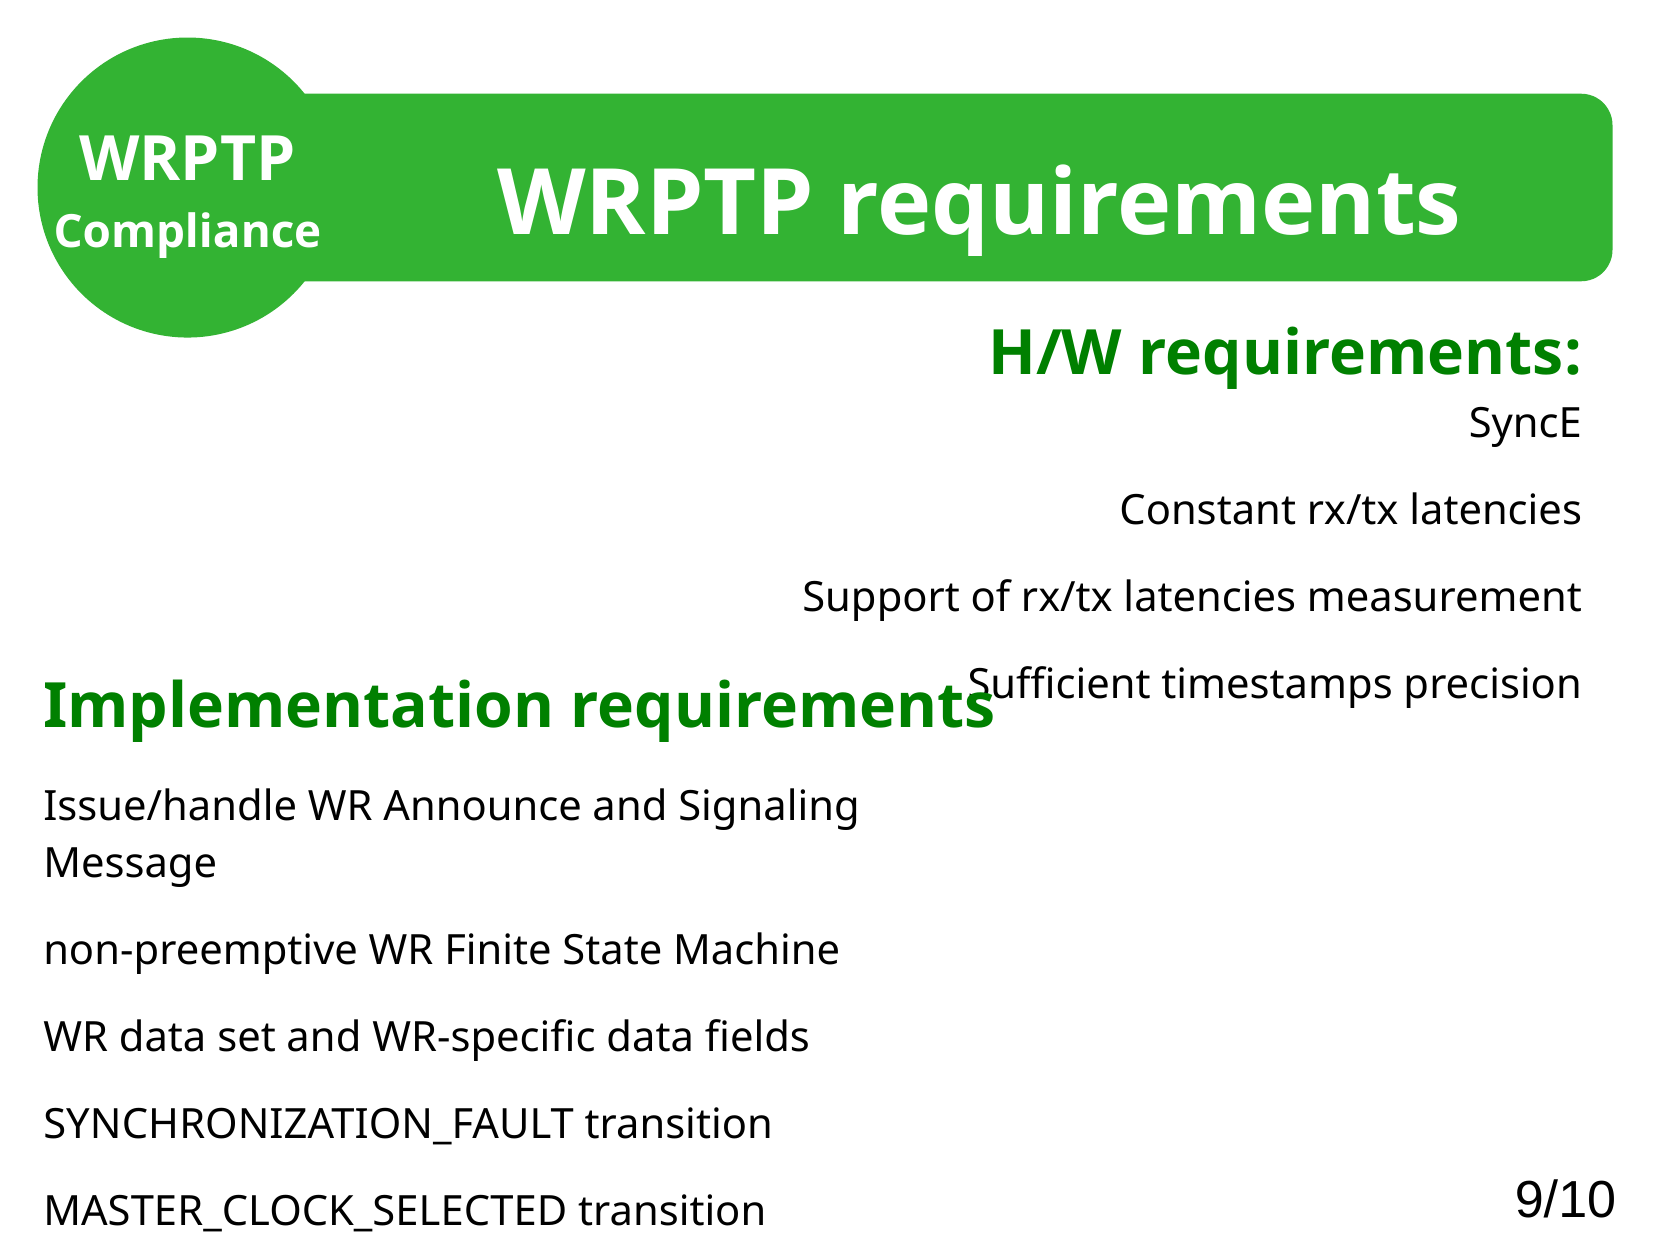

WRPTP
Compliance
WRPTP requirements
H/W requirements:
SyncE
Constant rx/tx latencies
Support of rx/tx latencies measurement
Sufficient timestamps precision
Implementation requirements
Issue/handle WR Announce and Signaling Message
non-preemptive WR Finite State Machine
WR data set and WR-specific data fields
SYNCHRONIZATION_FAULT transition
MASTER_CLOCK_SELECTED transition
communication with H/W
9/10